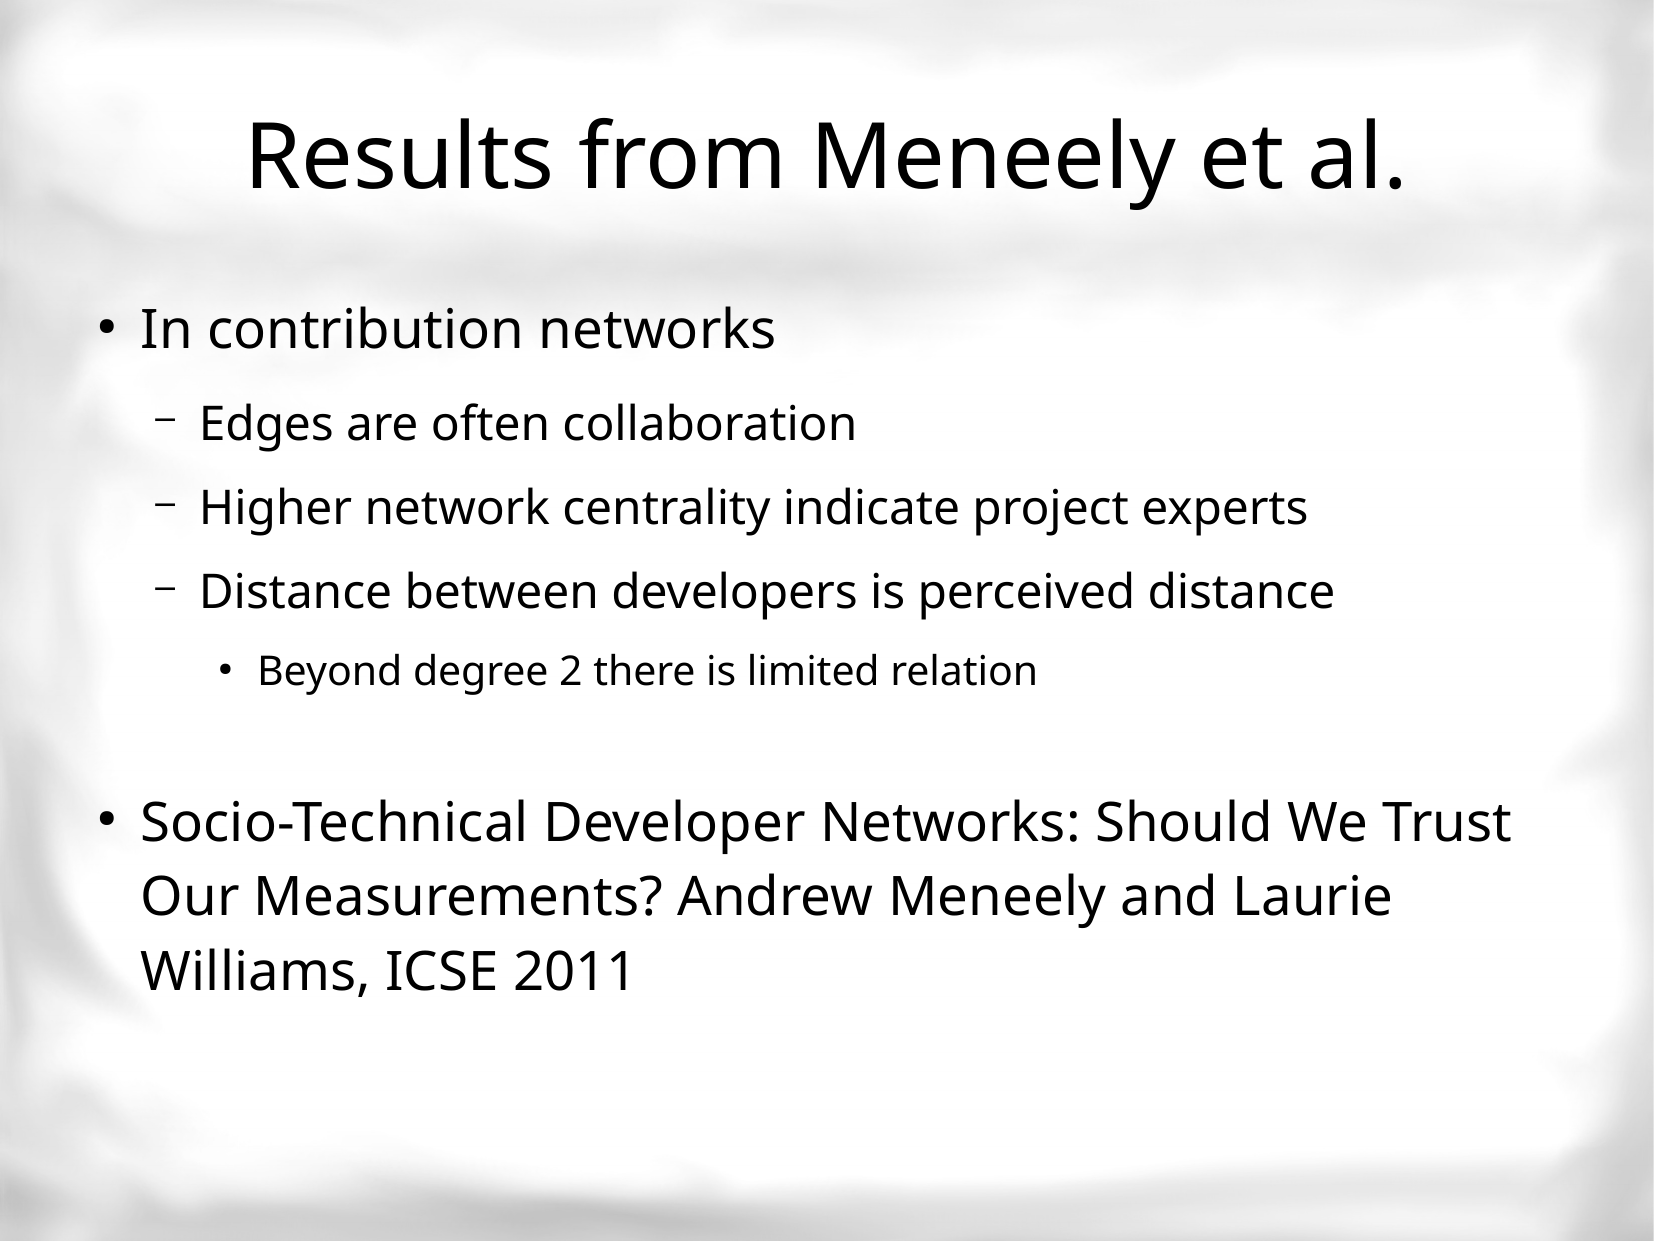

# Results from Meneely et al.
In contribution networks
Edges are often collaboration
Higher network centrality indicate project experts
Distance between developers is perceived distance
Beyond degree 2 there is limited relation
Socio-Technical Developer Networks: Should We Trust Our Measurements? Andrew Meneely and Laurie Williams, ICSE 2011